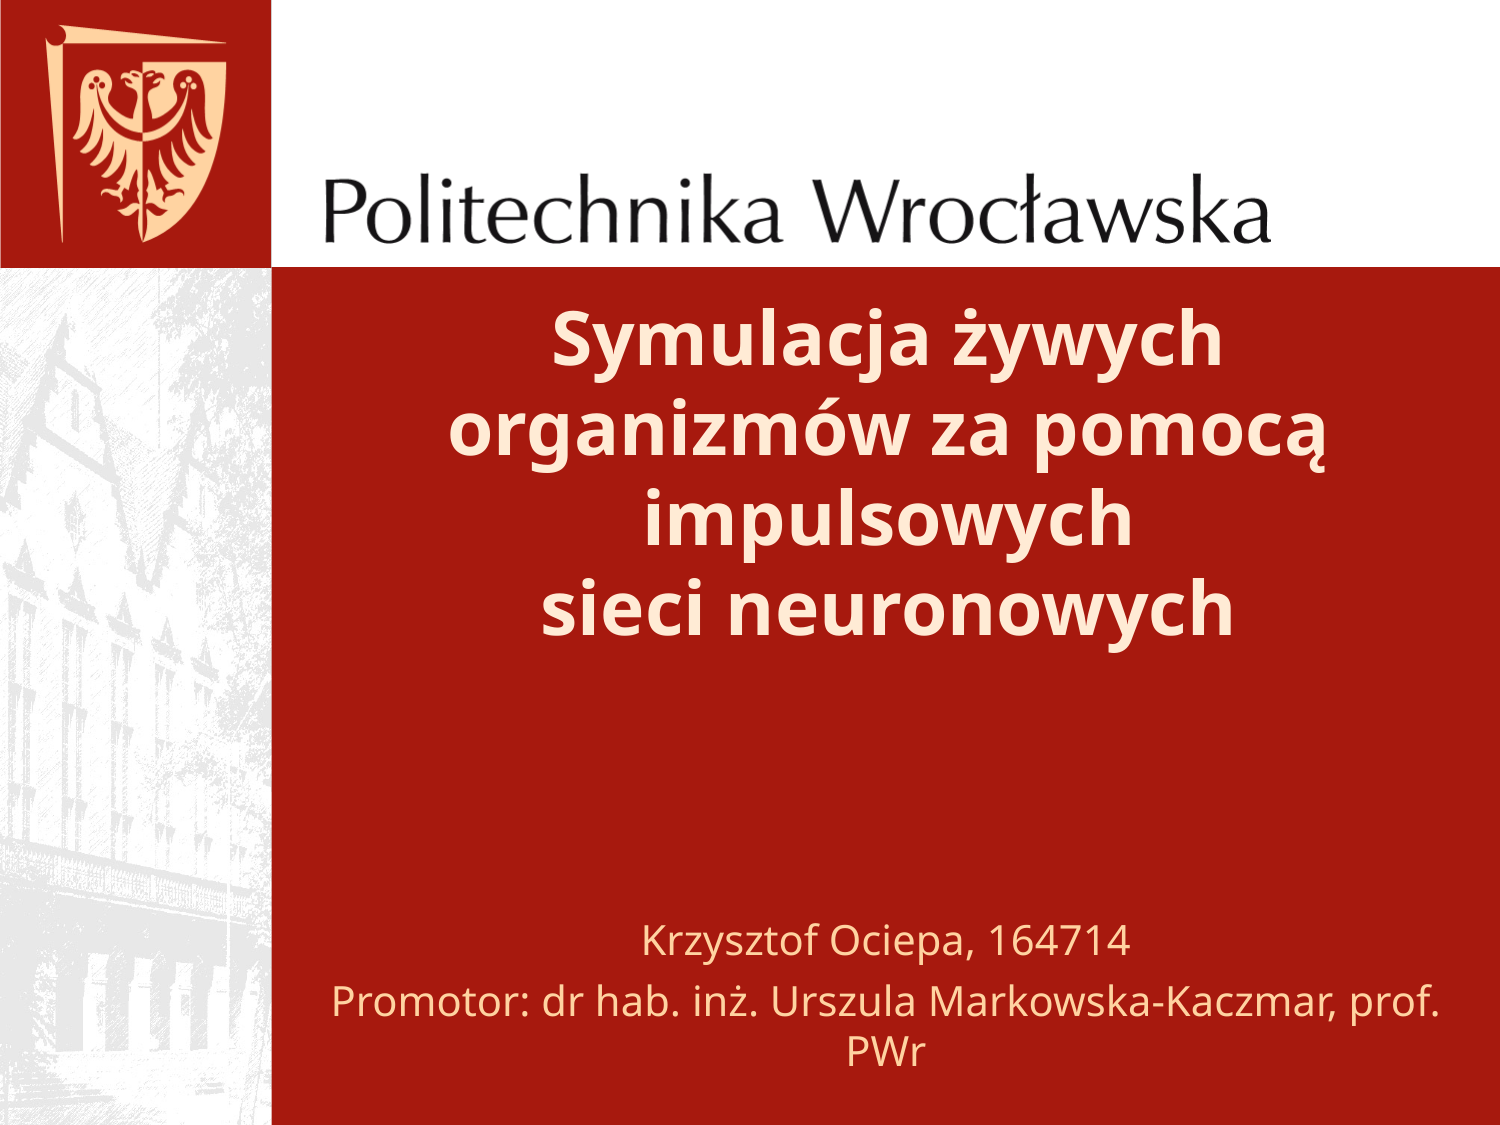

# Symulacja żywych organizmów za pomocą impulsowych sieci neuronowych
Krzysztof Ociepa, 164714
Promotor: dr hab. inż. Urszula Markowska-Kaczmar, prof. PWr